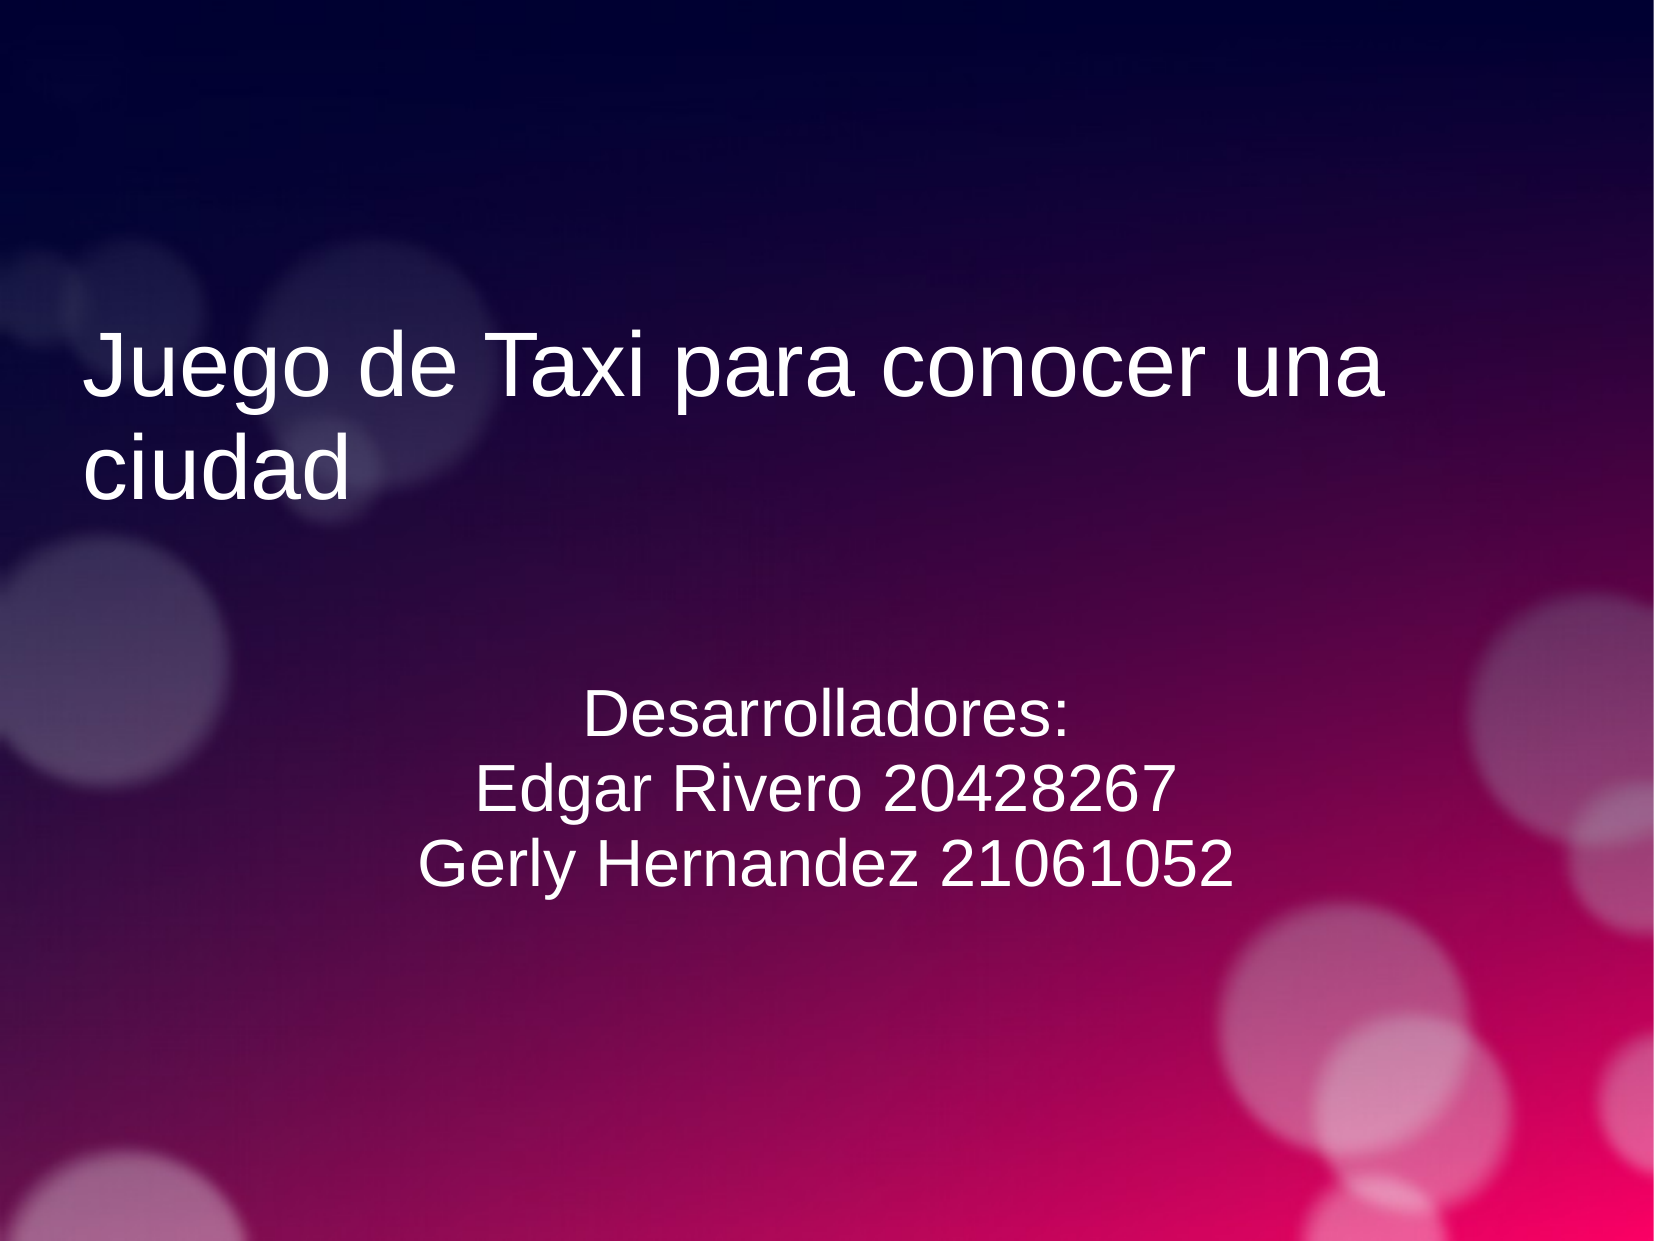

# Juego de Taxi para conocer una ciudad
Desarrolladores:
Edgar Rivero 20428267
Gerly Hernandez 21061052